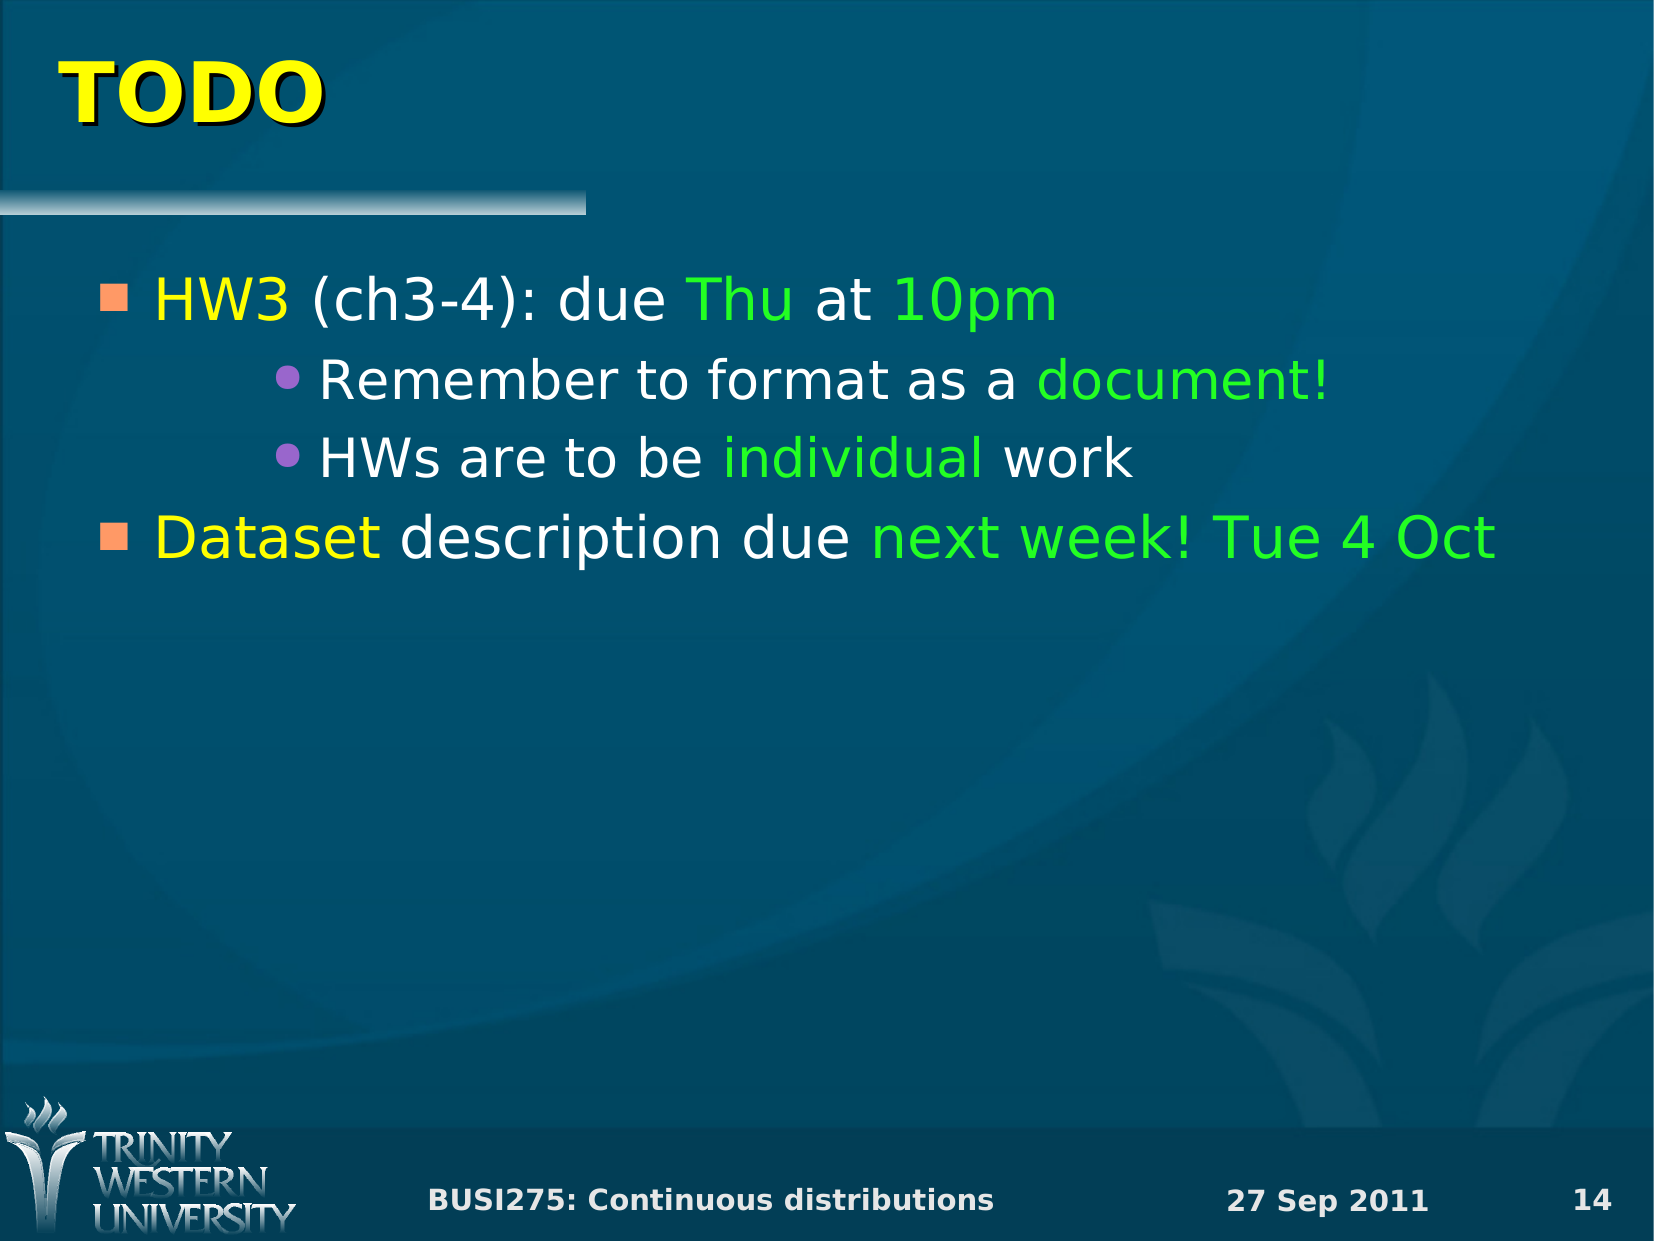

# TODO
HW3 (ch3-4): due Thu at 10pm
Remember to format as a document!
HWs are to be individual work
Dataset description due next week! Tue 4 Oct
BUSI275: Continuous distributions
27 Sep 2011
14